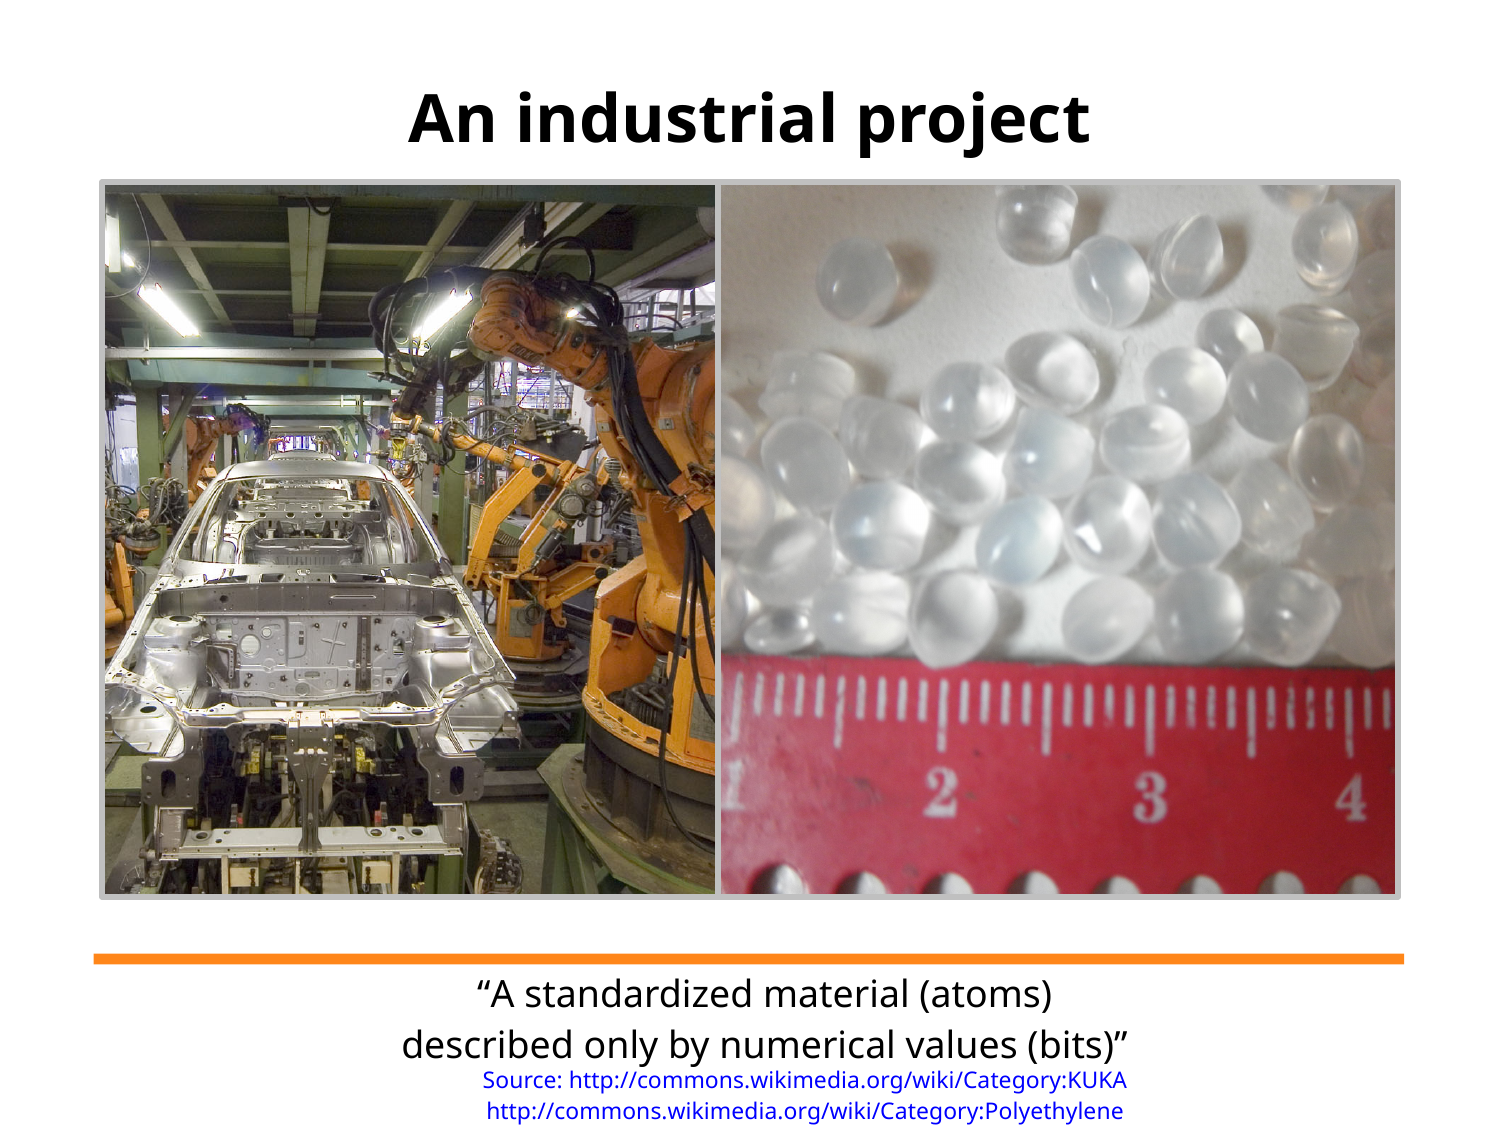

# An industrial project
“A standardized material (atoms) described only by numerical values (bits)”
Source: http://commons.wikimedia.org/wiki/Category:KUKA
http://commons.wikimedia.org/wiki/Category:Polyethylene